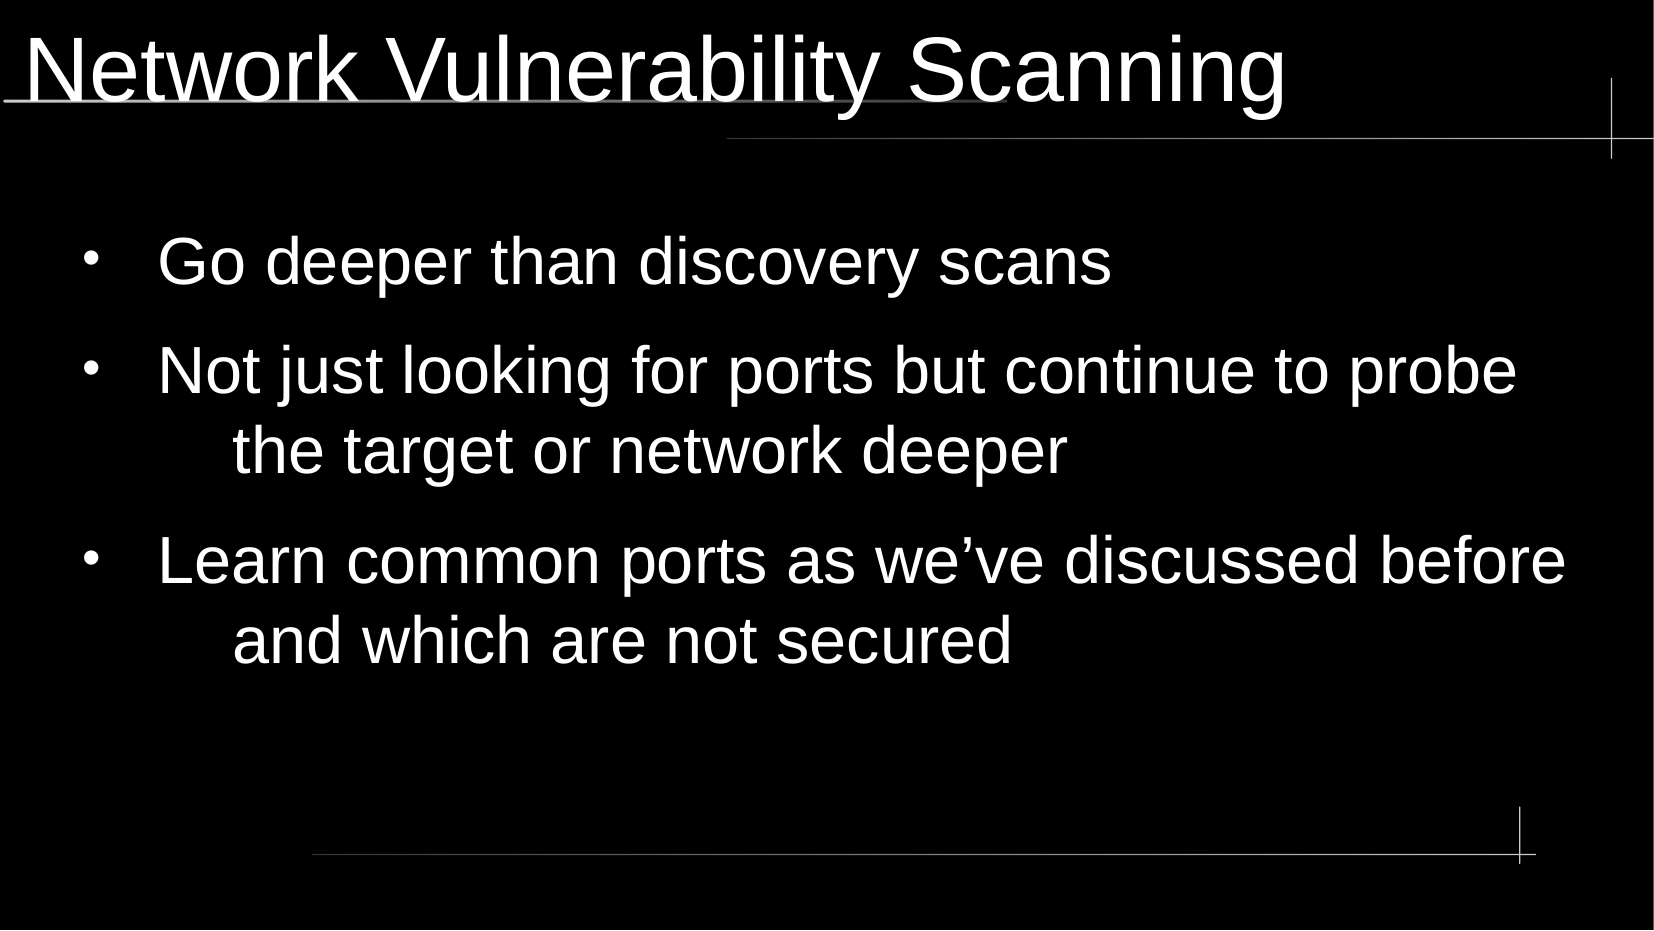

# Network Vulnerability Scanning
Go deeper than discovery scans
Not just looking for ports but continue to probe the target or network deeper
Learn common ports as we’ve discussed before and which are not secured